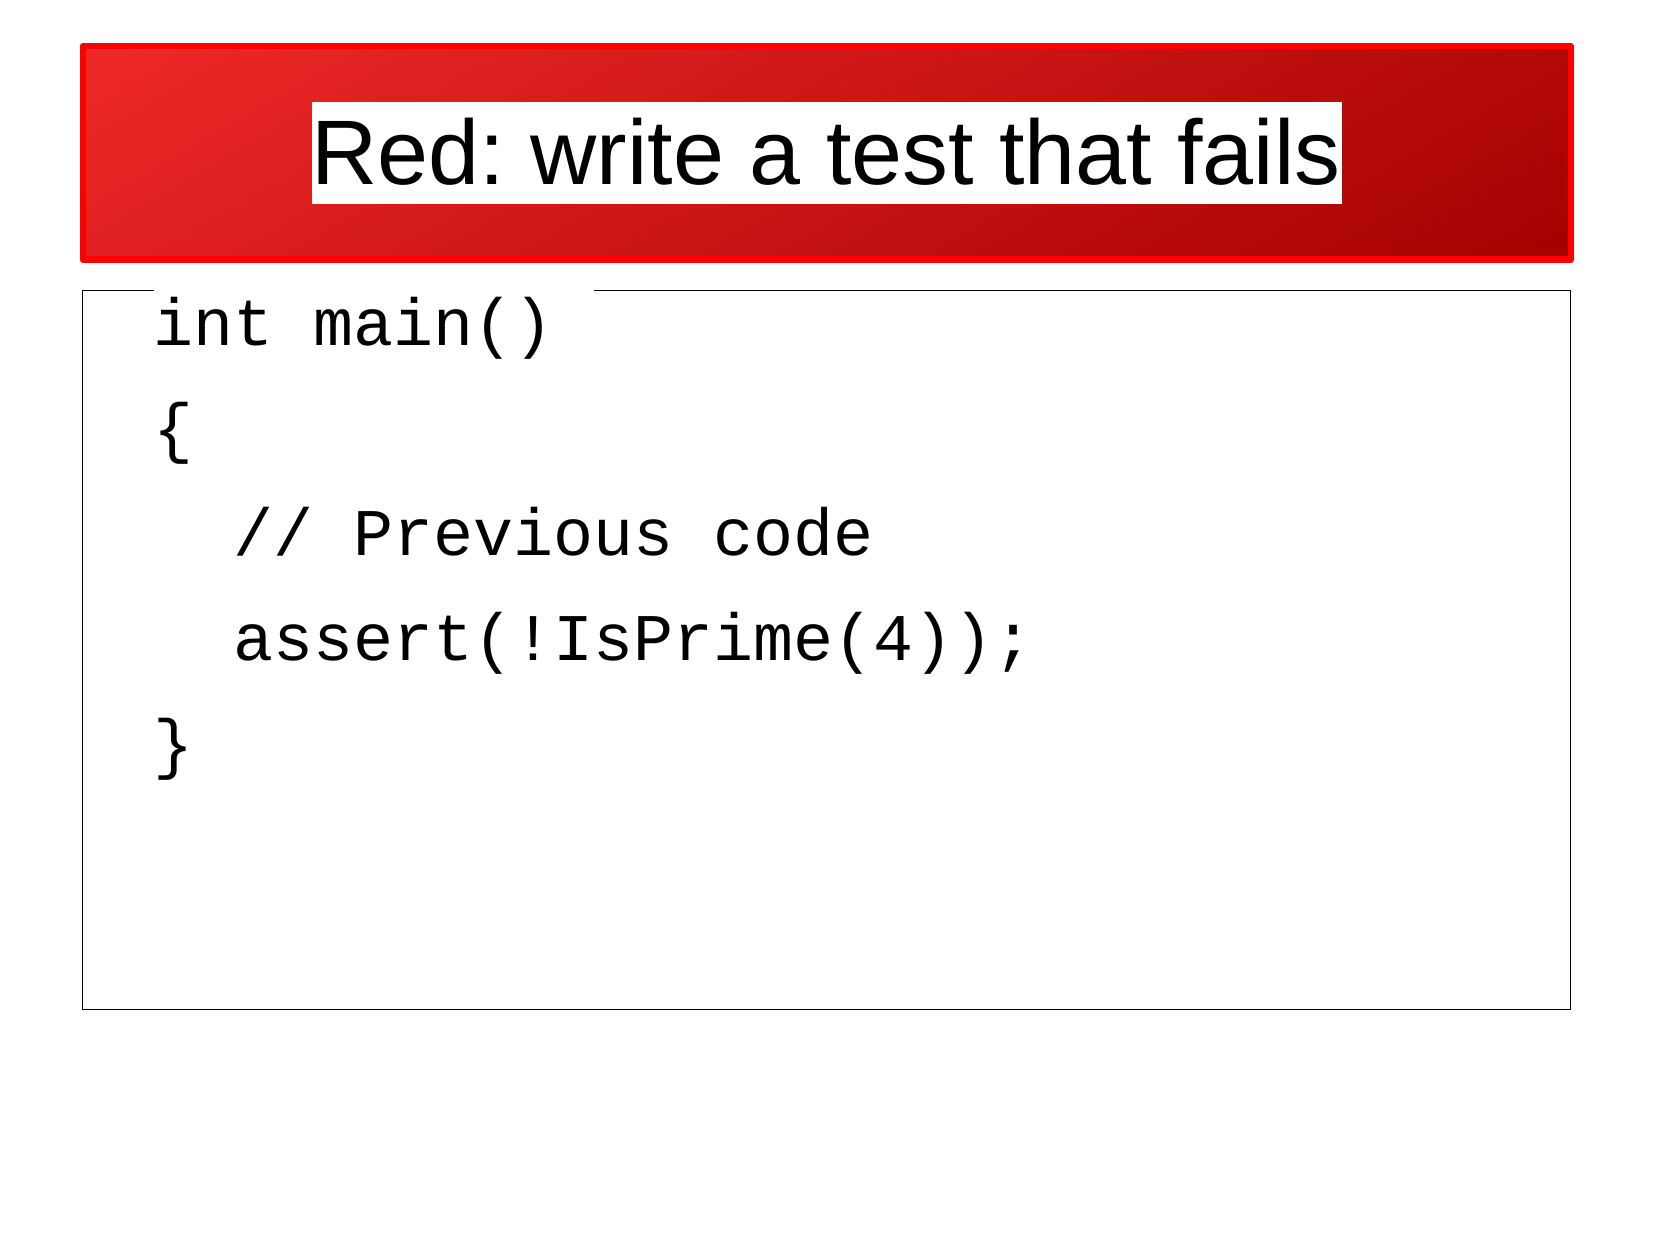

Red: write a test that fails
#
int main()
{
 // Previous code
 assert(!IsPrime(4));
}